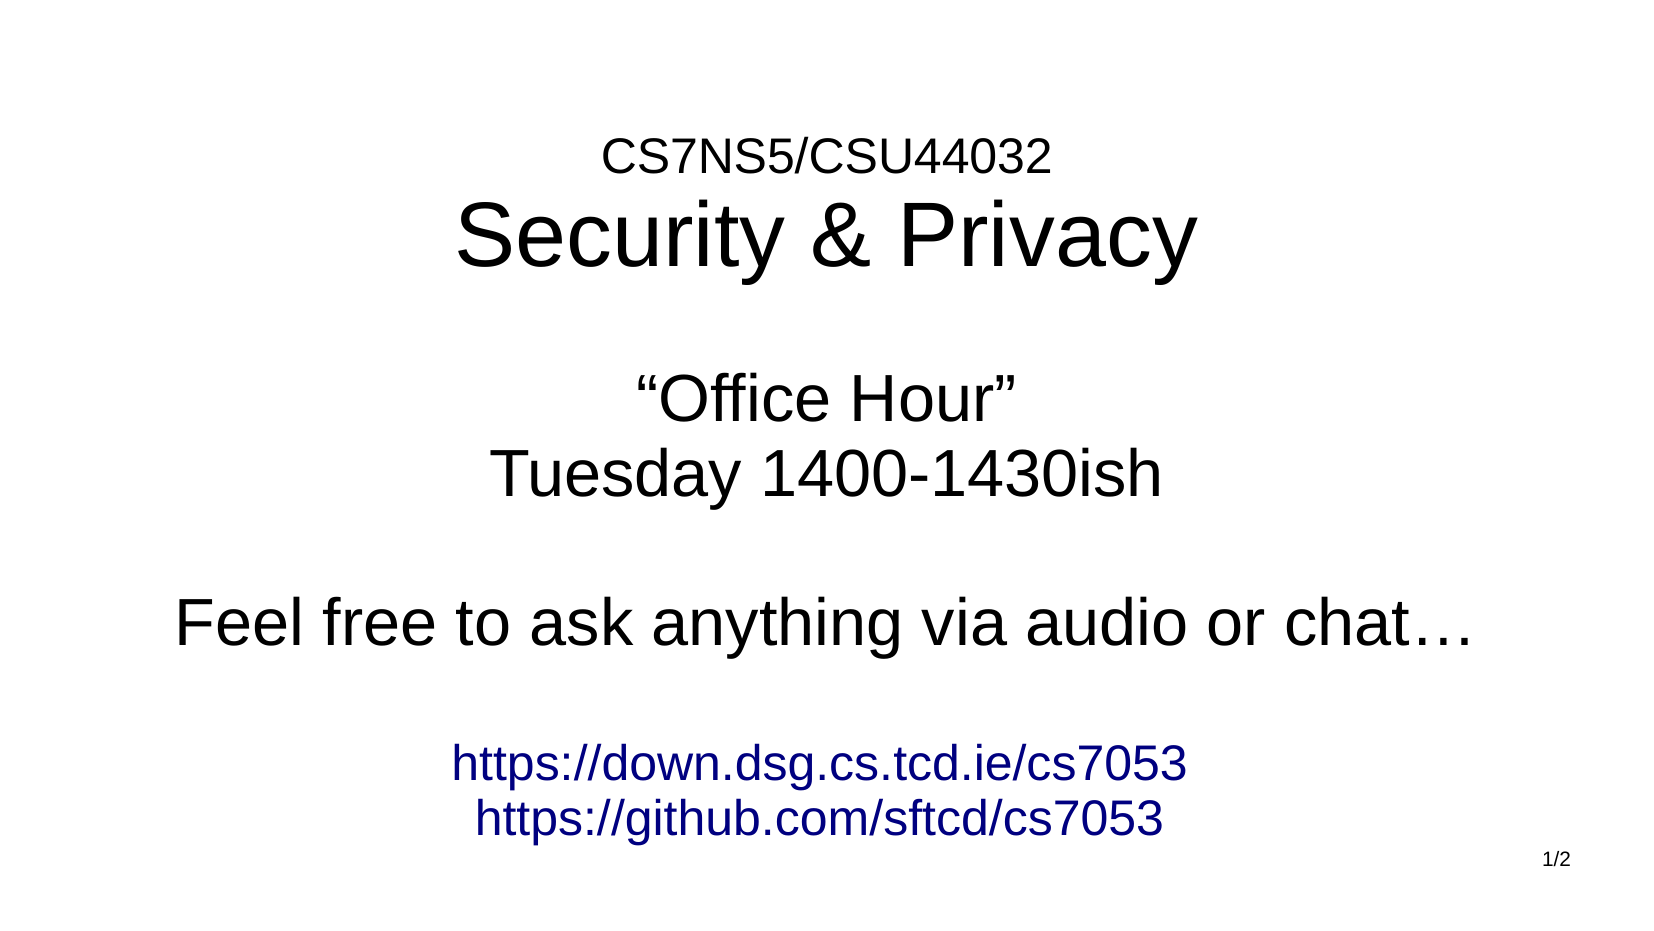

# CS7NS5/CSU44032
Security & Privacy
“Office Hour”
Tuesday 1400-1430ish
Feel free to ask anything via audio or chat…
https://down.dsg.cs.tcd.ie/cs7053
https://github.com/sftcd/cs7053
1